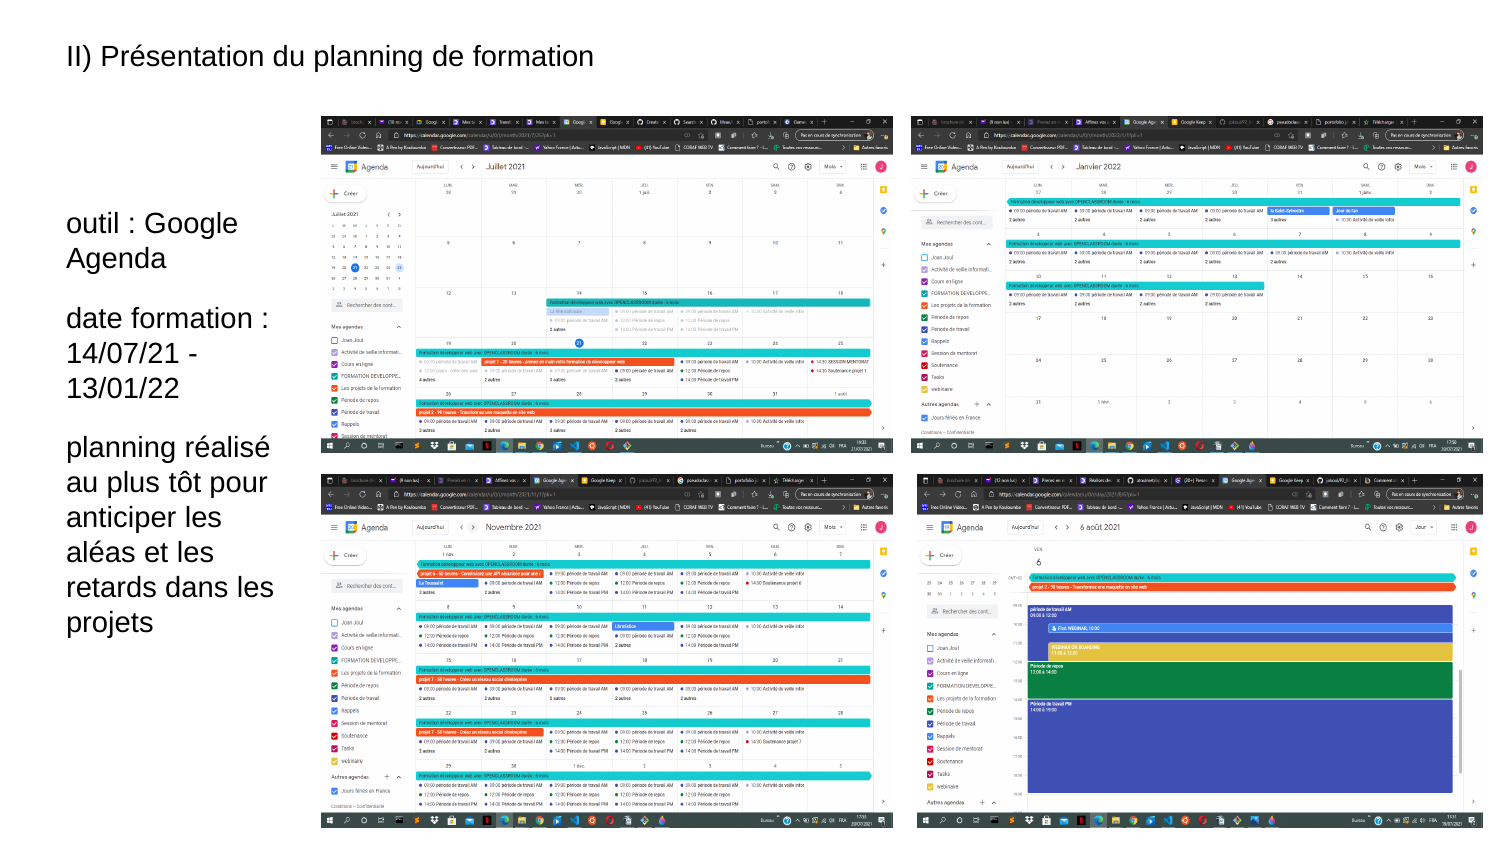

# II) Présentation du planning de formation
outil : Google Agenda
date formation : 14/07/21 - 13/01/22
planning réalisé au plus tôt pour anticiper les aléas et les retards dans les projets